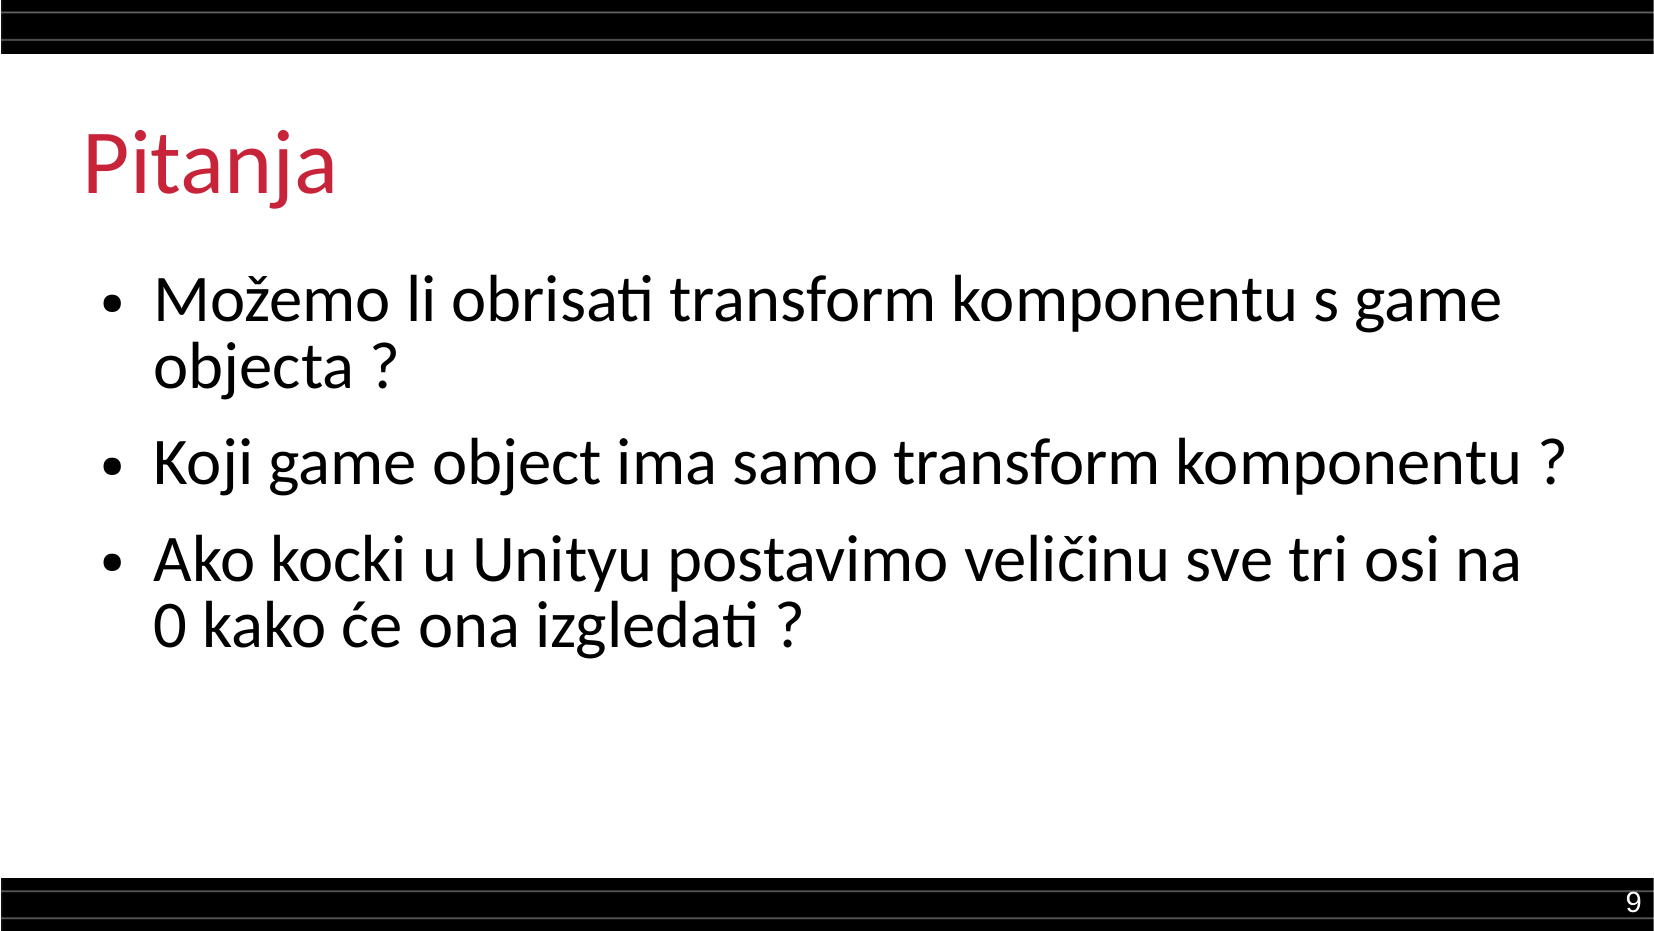

# Pitanja
Možemo li obrisati transform komponentu s game objecta ?
Koji game object ima samo transform komponentu ?
Ako kocki u Unityu postavimo veličinu sve tri osi na 0 kako će ona izgledati ?